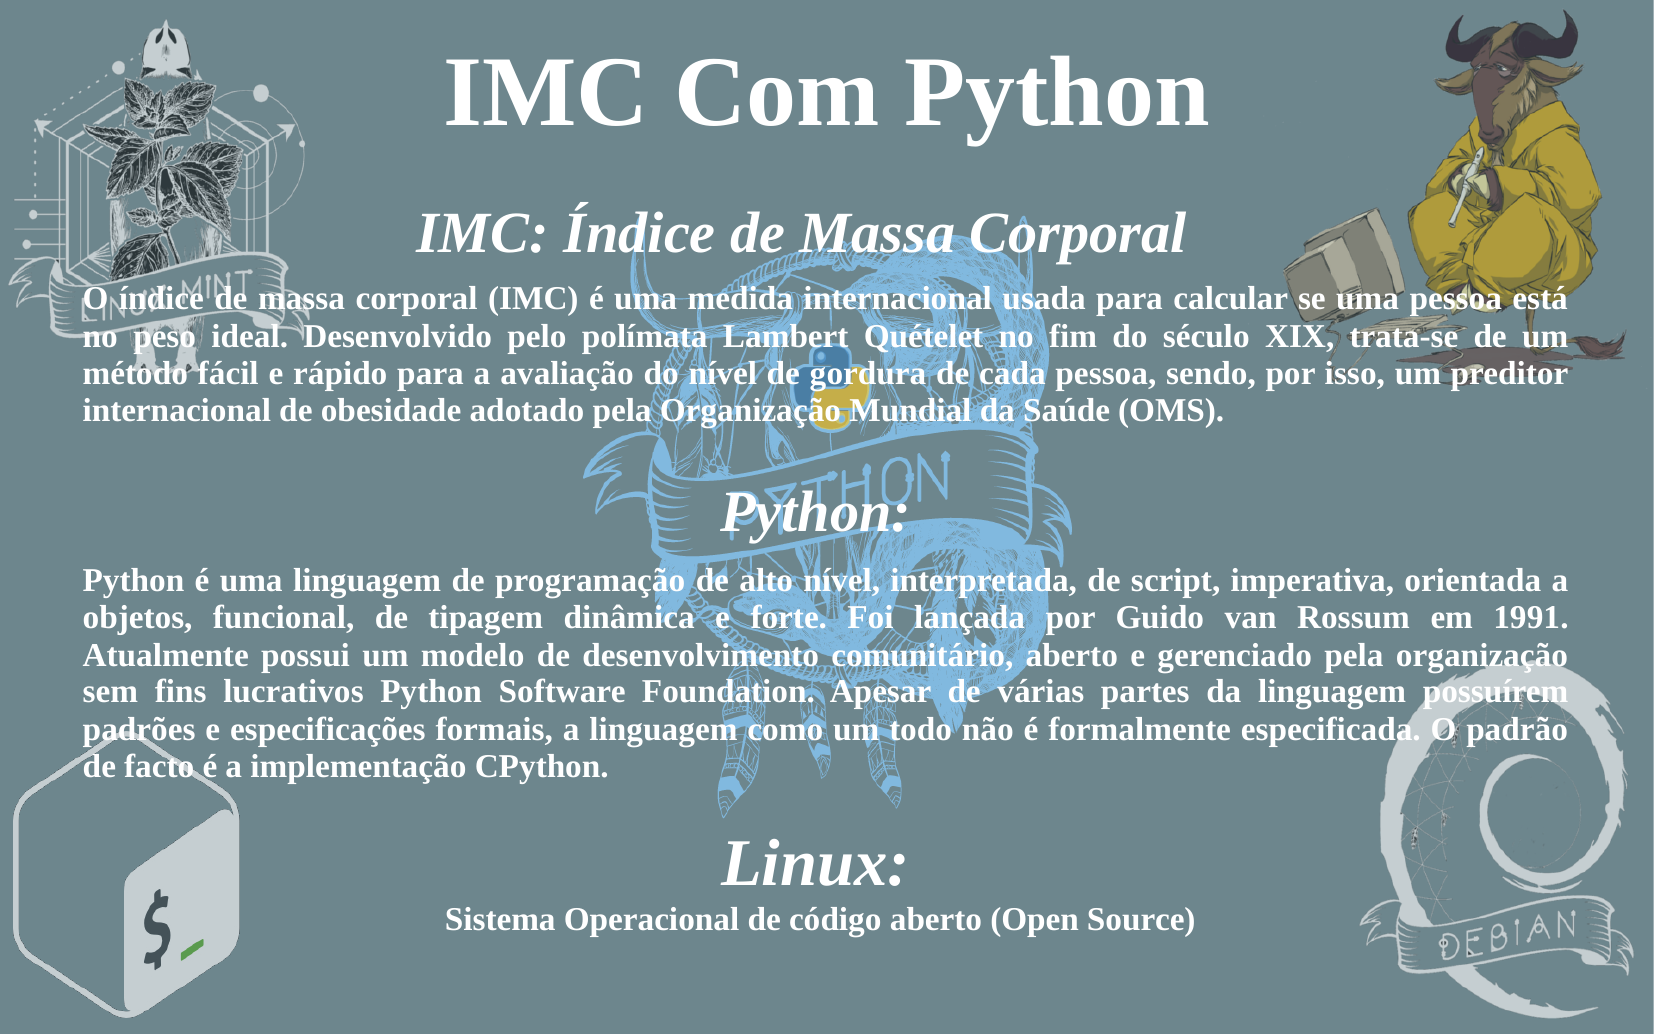

# IMC Com Python
IMC: Índice de Massa Corporal
O índice de massa corporal (IMC) é uma medida internacional usada para calcular se uma pessoa está no peso ideal. Desenvolvido pelo polímata Lambert Quételet no fim do século XIX, trata-se de um método fácil e rápido para a avaliação do nível de gordura de cada pessoa, sendo, por isso, um preditor internacional de obesidade adotado pela Organização Mundial da Saúde (OMS).
Python:
Python é uma linguagem de programação de alto nível, interpretada, de script, imperativa, orientada a objetos, funcional, de tipagem dinâmica e forte. Foi lançada por Guido van Rossum em 1991. Atualmente possui um modelo de desenvolvimento comunitário, aberto e gerenciado pela organização sem fins lucrativos Python Software Foundation. Apesar de várias partes da linguagem possuírem padrões e especificações formais, a linguagem como um todo não é formalmente especificada. O padrão de facto é a implementação CPython.
Linux:
Sistema Operacional de código aberto (Open Source)